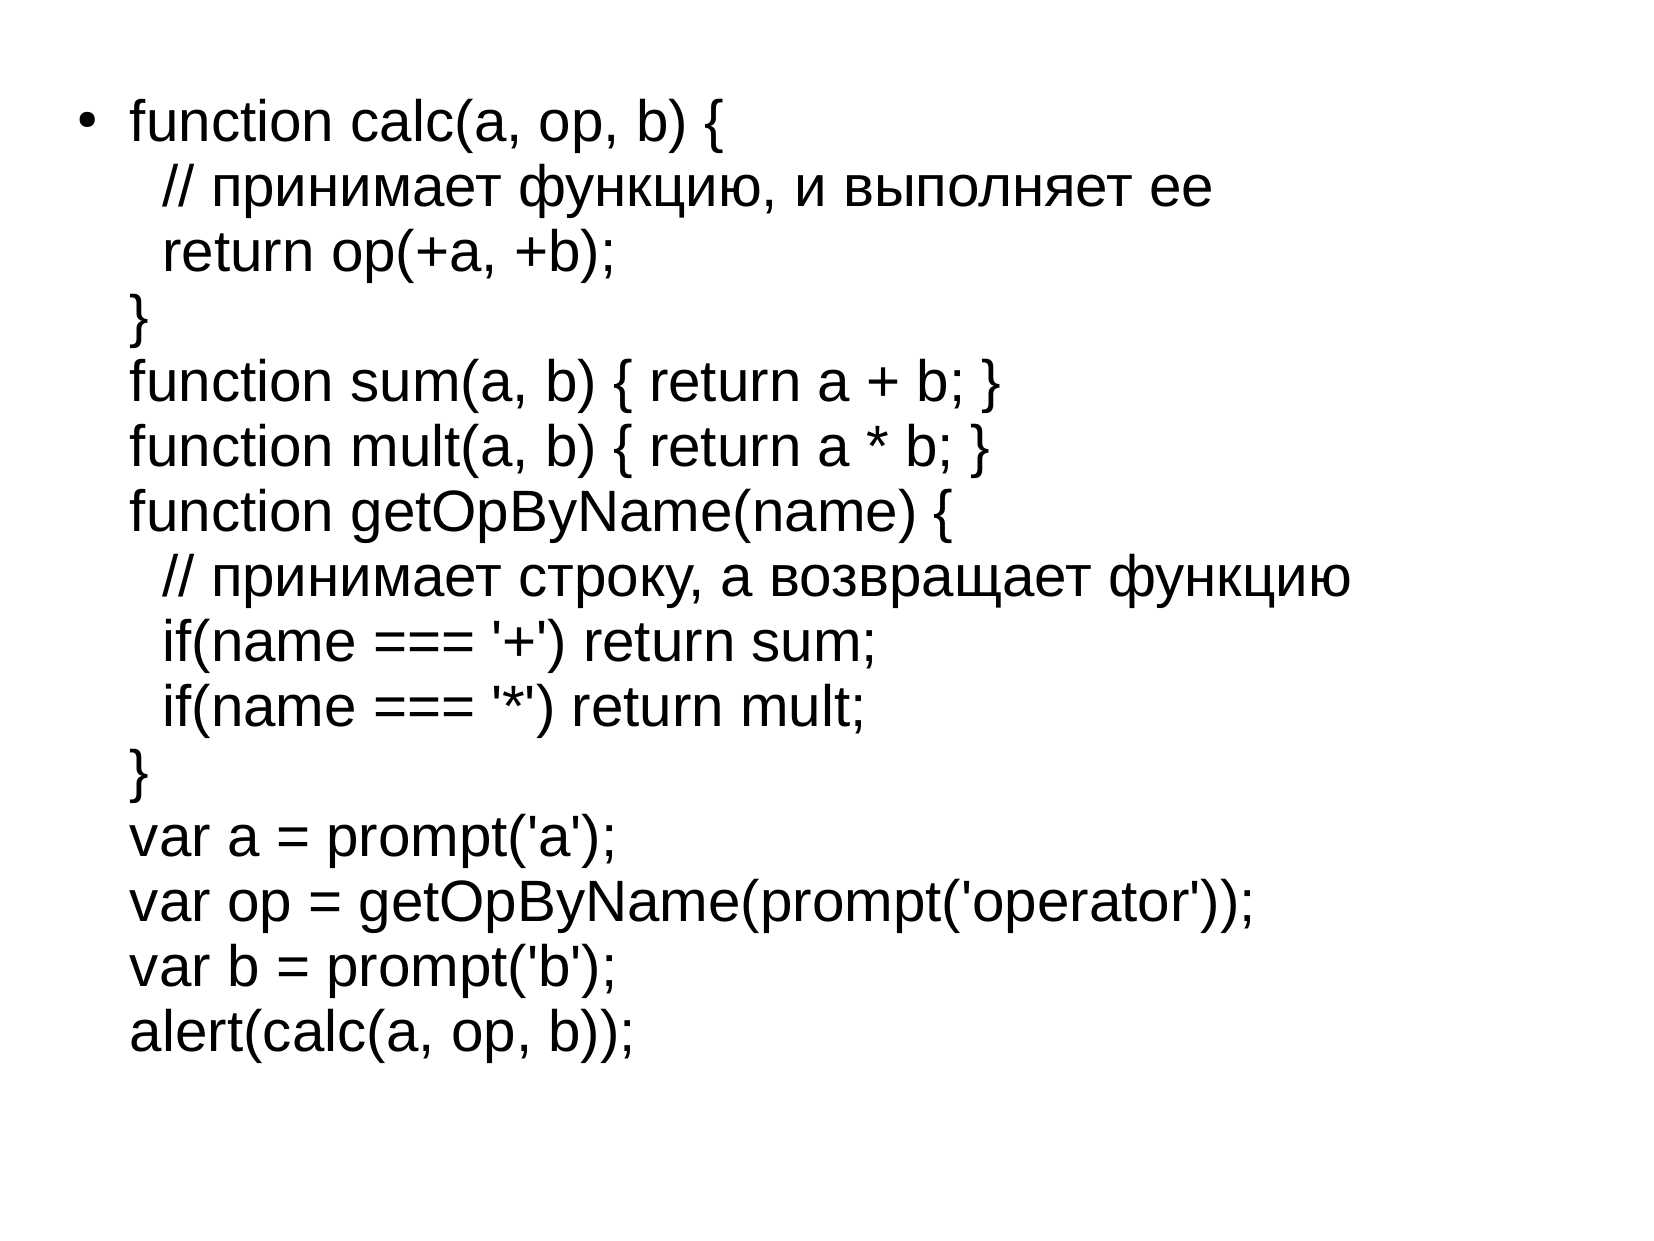

# function calc(a, op, b) { // принимает функцию, и выполняет ее return op(+a, +b); } function sum(a, b) { return a + b; } function mult(a, b) { return a * b; } function getOpByName(name) { // принимает строку, а возвращает функцию if(name === '+') return sum; if(name === '*') return mult; } var a = prompt('a'); var op = getOpByName(prompt('operator')); var b = prompt('b'); alert(calc(a, op, b));